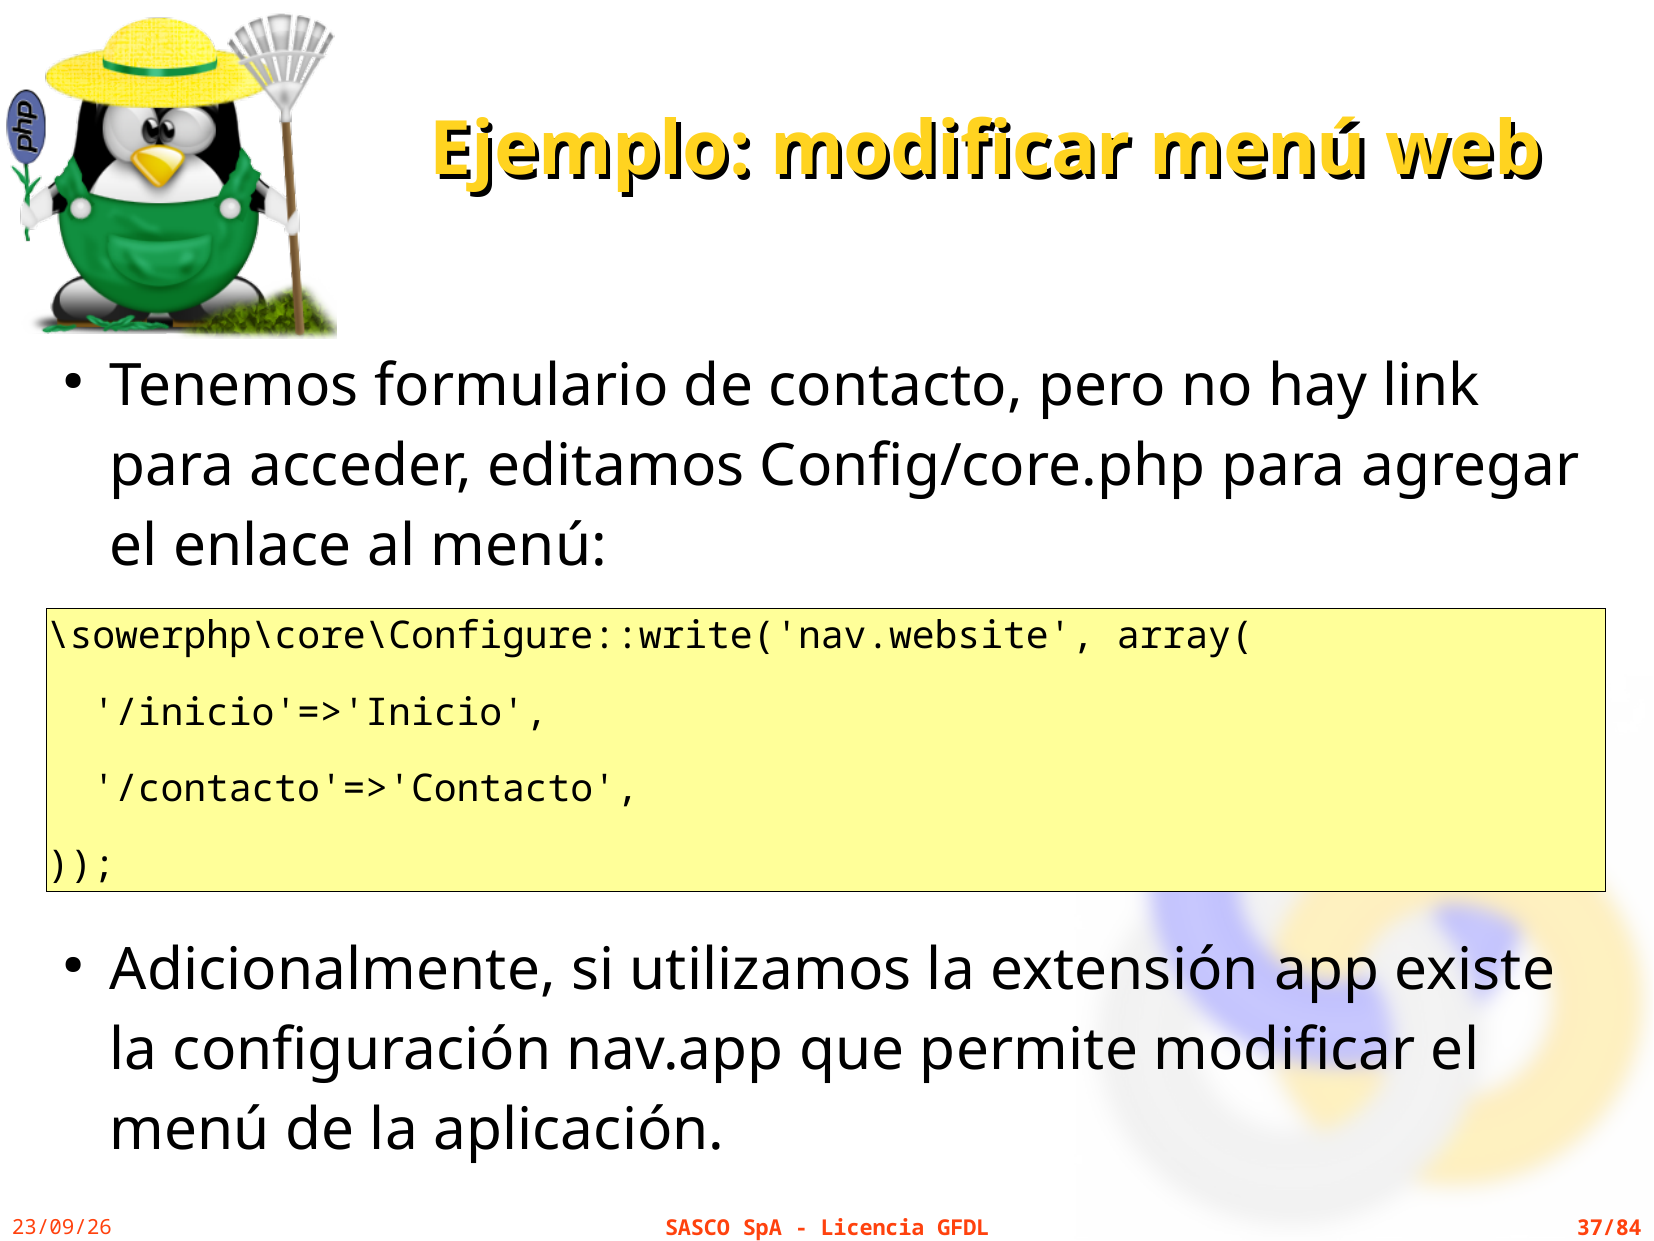

# Ejemplo: modificar menú web
Tenemos formulario de contacto, pero no hay link para acceder, editamos Config/core.php para agregar el enlace al menú:
Adicionalmente, si utilizamos la extensión app existe la configuración nav.app que permite modificar el menú de la aplicación.
\sowerphp\core\Configure::write('nav.website', array(
 '/inicio'=>'Inicio',
 '/contacto'=>'Contacto',
));
SASCO SpA - Licencia GFDL
37